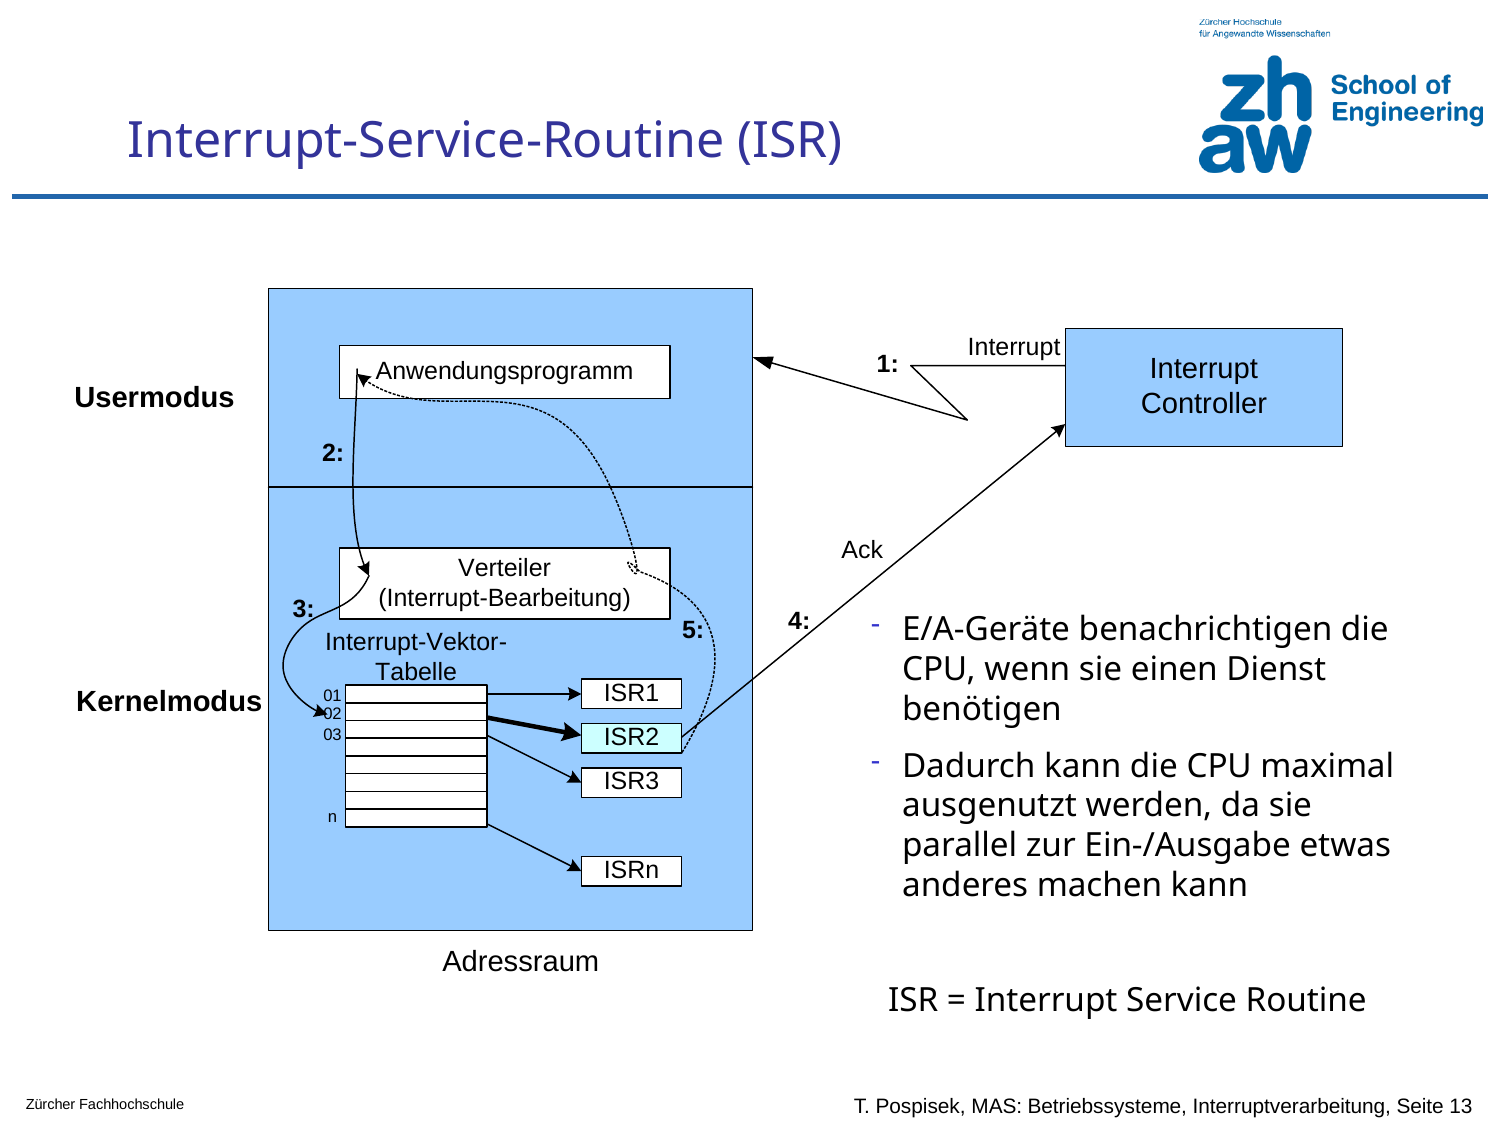

# Interrupt-Service-Routine (ISR)
E/A-Geräte benachrichtigen die CPU, wenn sie einen Dienst benötigen
Dadurch kann die CPU maximal ausgenutzt werden, da sie parallel zur Ein-/Ausgabe etwas anderes machen kann
ISR = Interrupt Service Routine